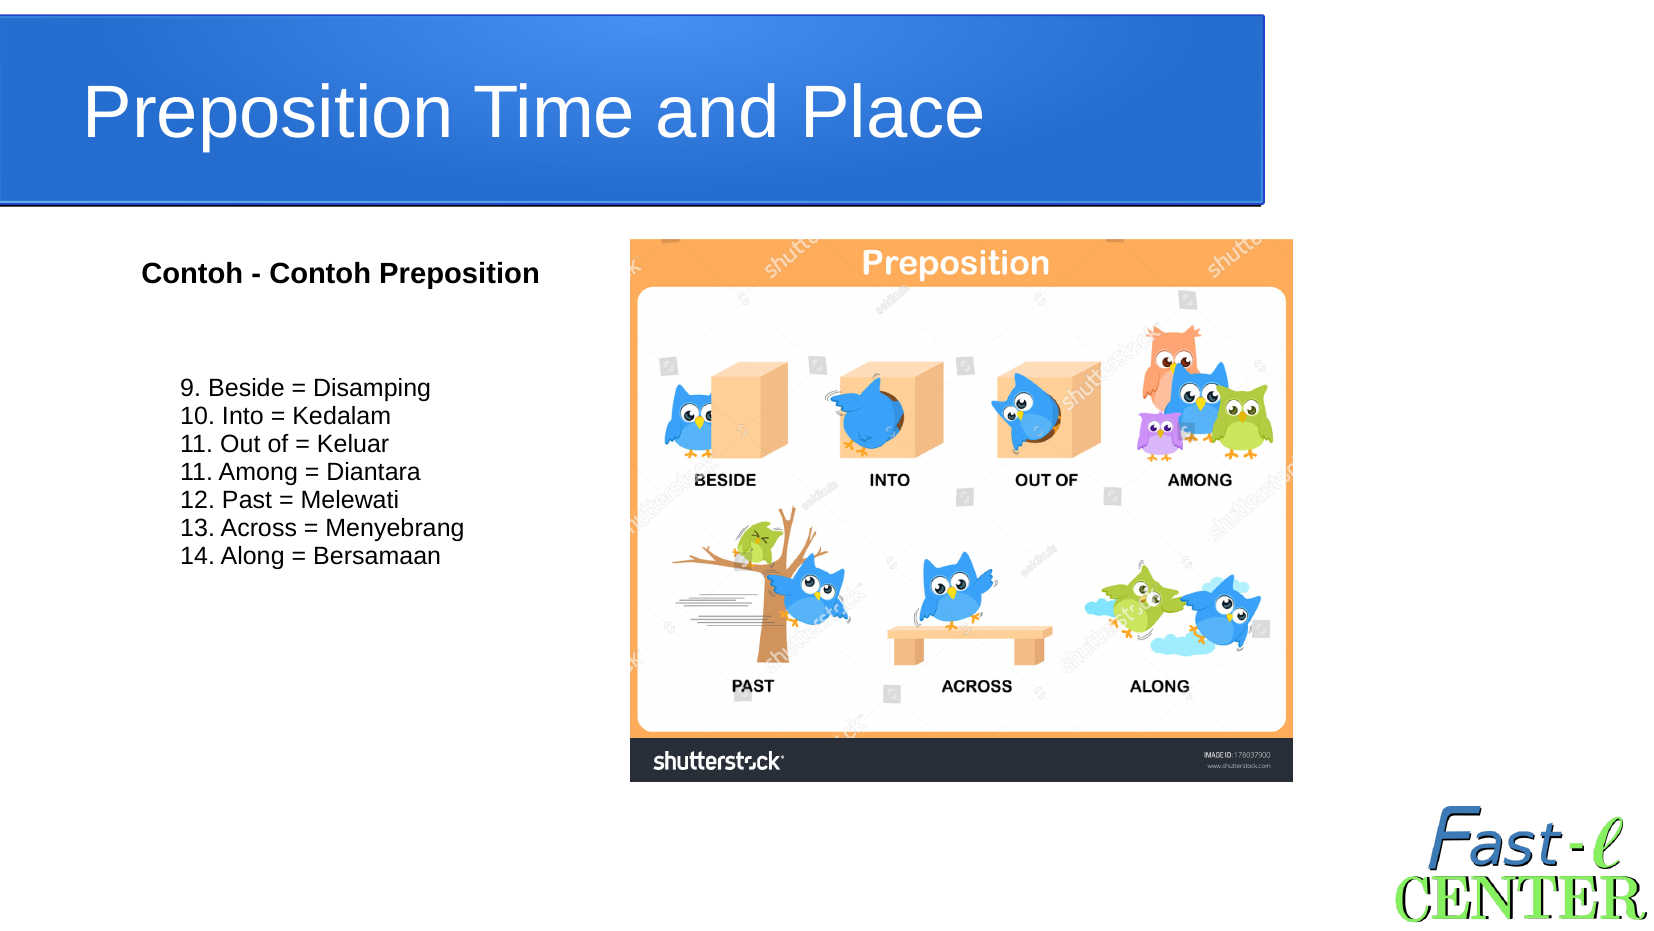

# Preposition Time and Place
Contoh - Contoh Preposition
9. Beside = Disamping
10. Into = Kedalam
11. Out of = Keluar
11. Among = Diantara
12. Past = Melewati
13. Across = Menyebrang
14. Along = Bersamaan